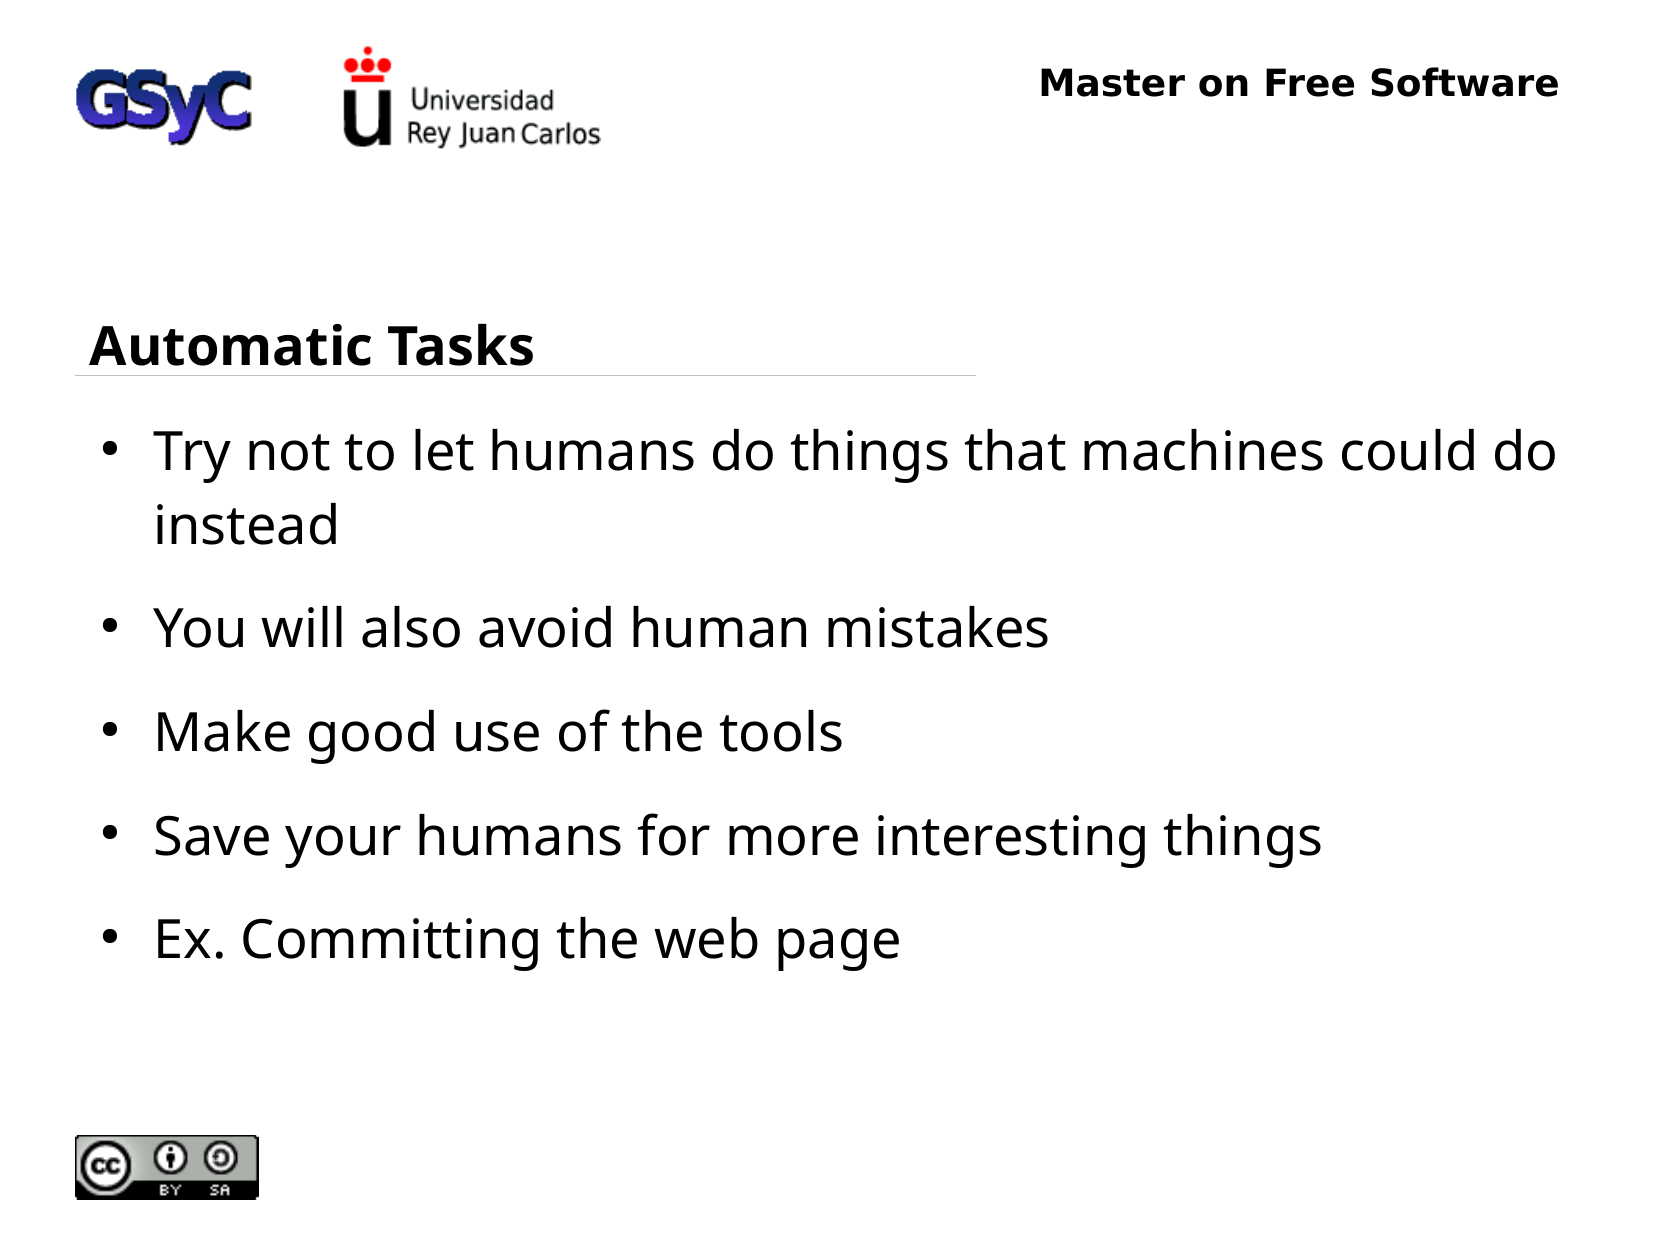

Automatic Tasks
# Try not to let humans do things that machines could do instead
You will also avoid human mistakes
Make good use of the tools
Save your humans for more interesting things
Ex. Committing the web page